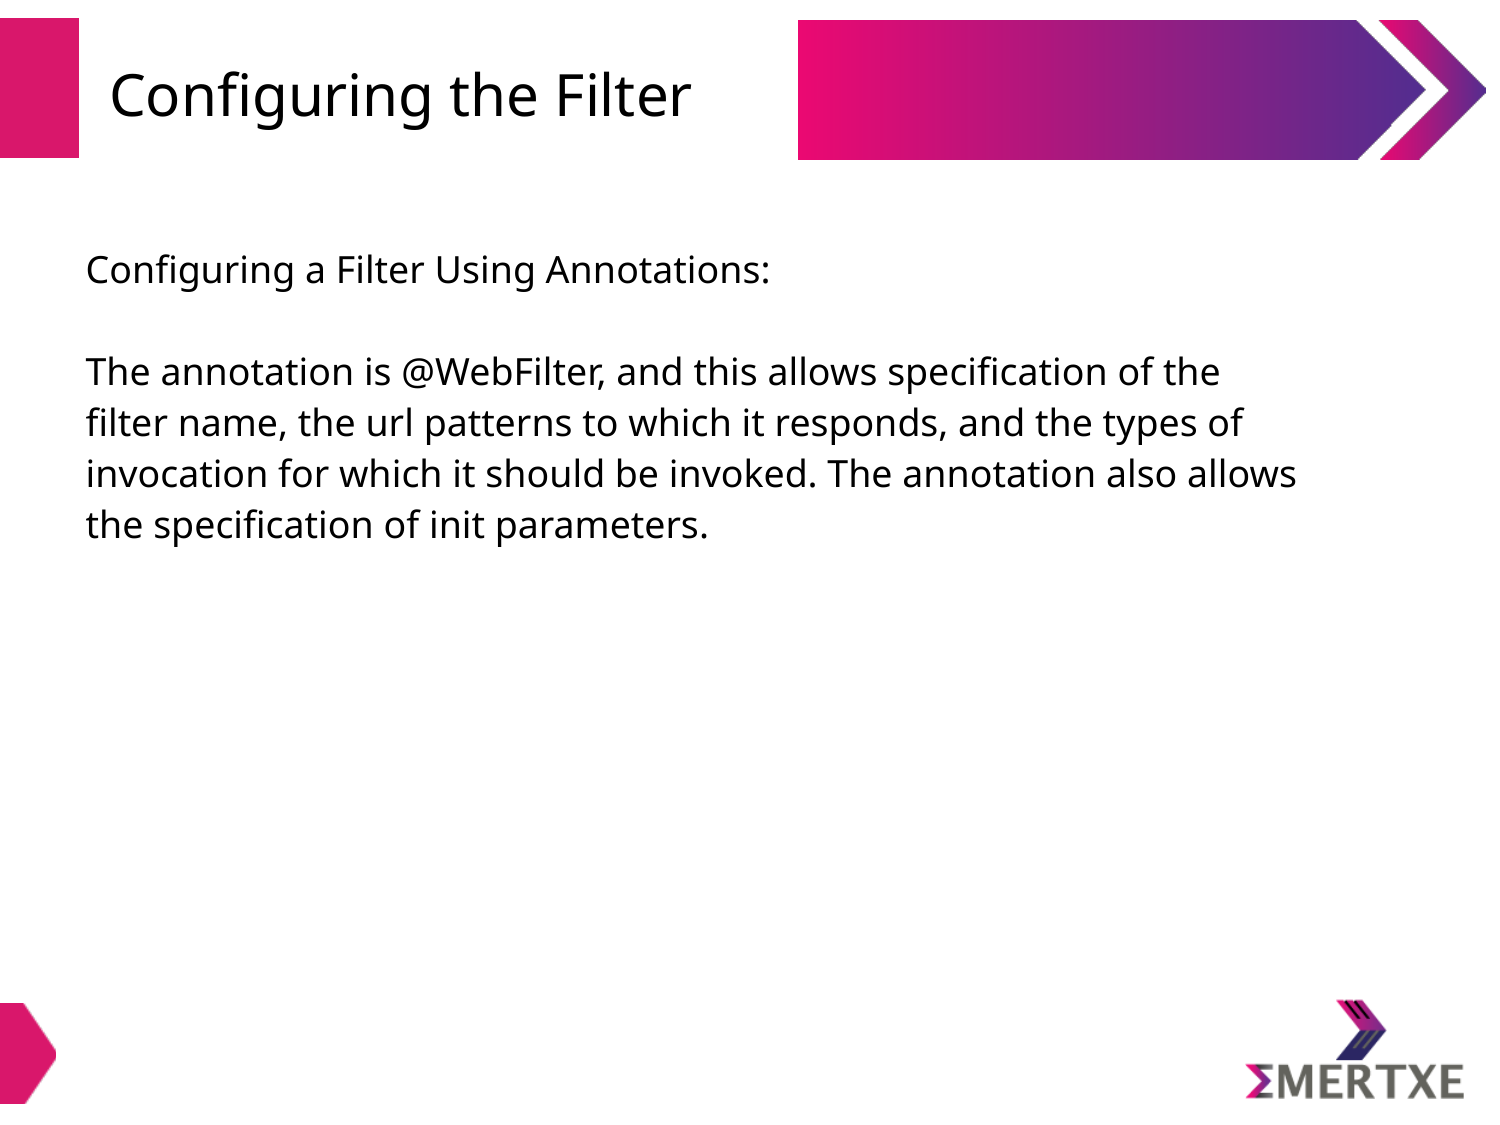

Configuring the Filter
Configuring a Filter Using Annotations:
The annotation is @WebFilter, and this allows specification of the
filter name, the url patterns to which it responds, and the types of
invocation for which it should be invoked. The annotation also allows the specification of init parameters.